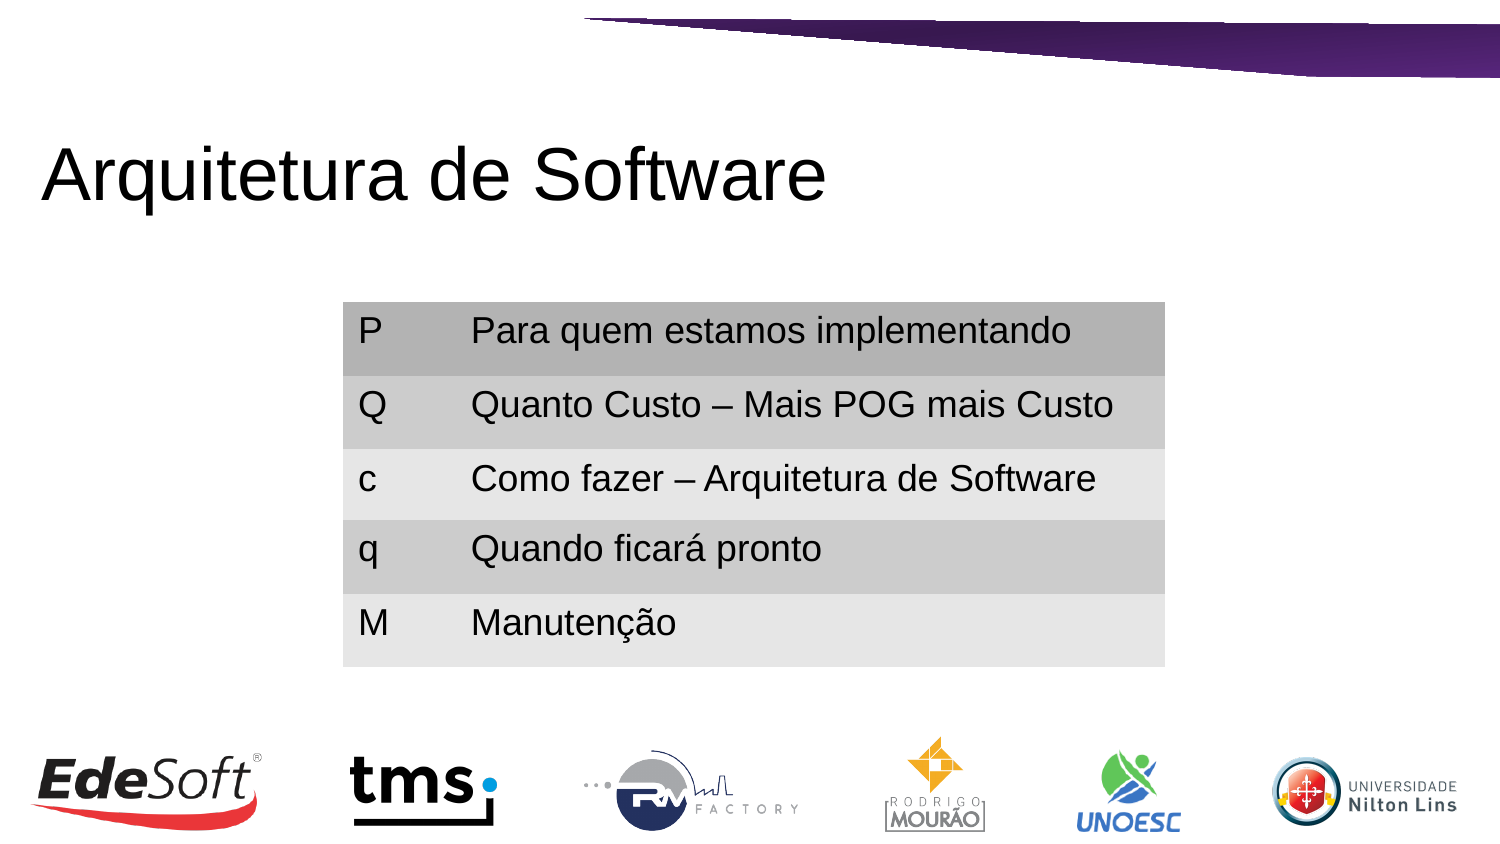

# Arquitetura de Software
| P | Para quem estamos implementando |
| --- | --- |
| Q | Quanto Custo – Mais POG mais Custo |
| c | Como fazer – Arquitetura de Software |
| q | Quando ficará pronto |
| M | Manutenção |